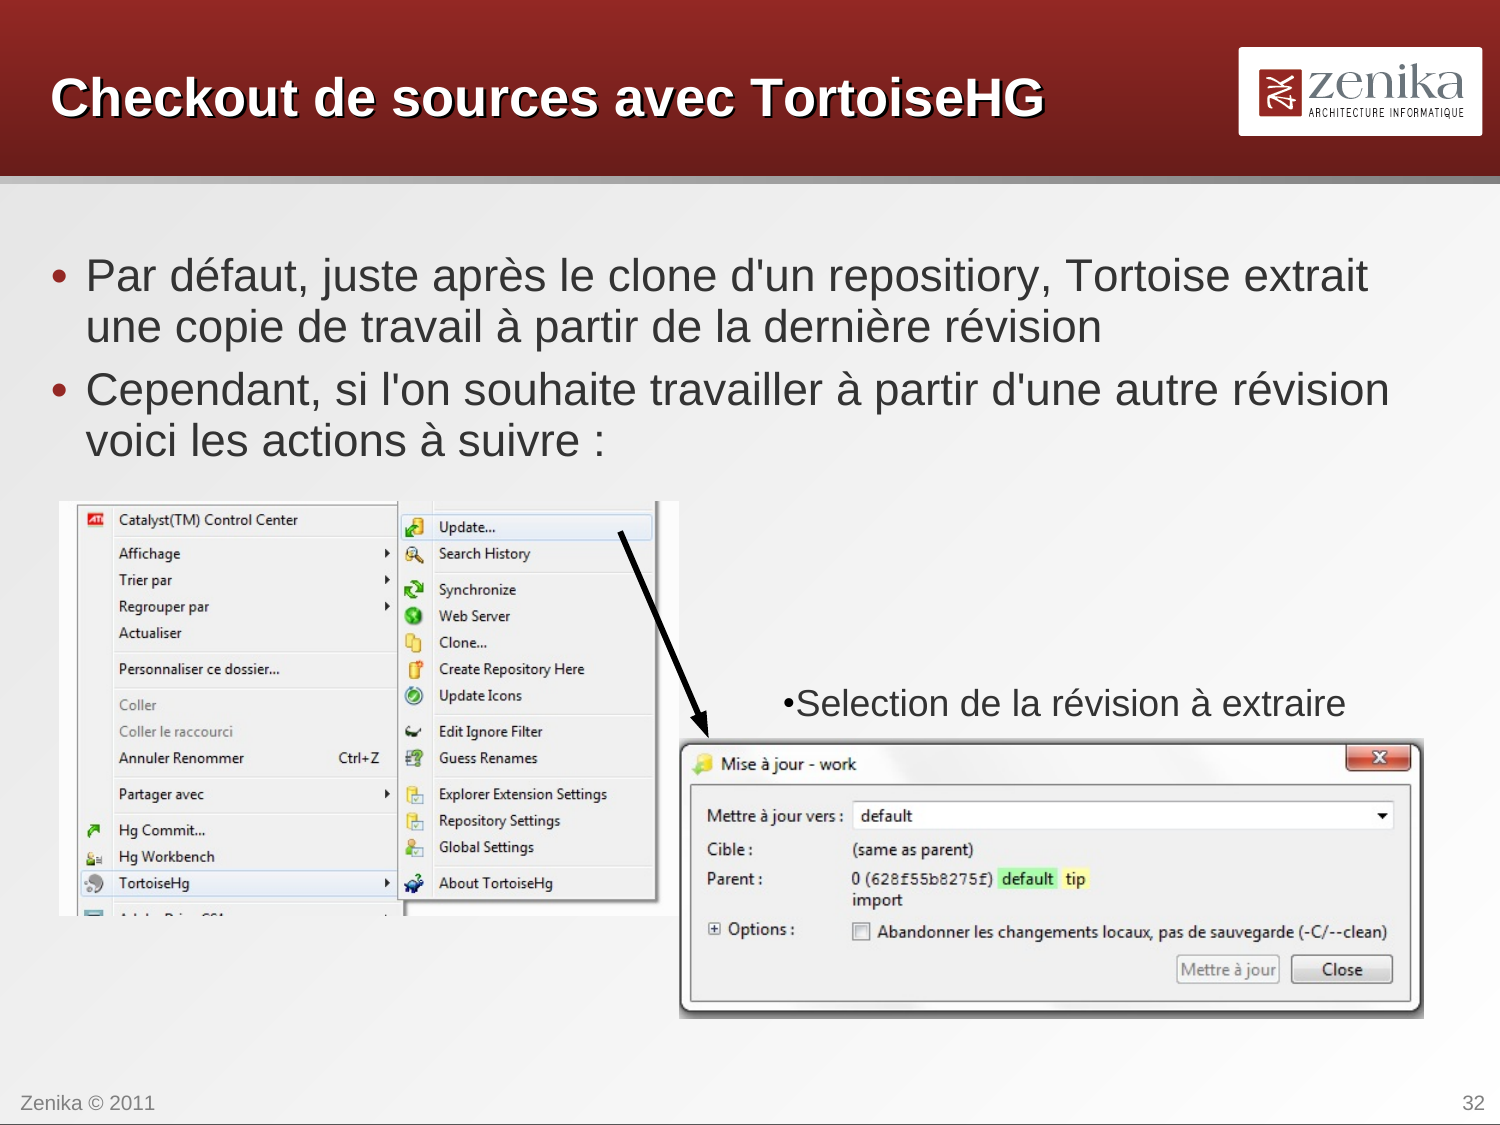

# Checkout de sources avec TortoiseHG
Par défaut, juste après le clone d'un repositiory, Tortoise extrait une copie de travail à partir de la dernière révision
Cependant, si l'on souhaite travailler à partir d'une autre révision voici les actions à suivre :
Selection de la révision à extraire